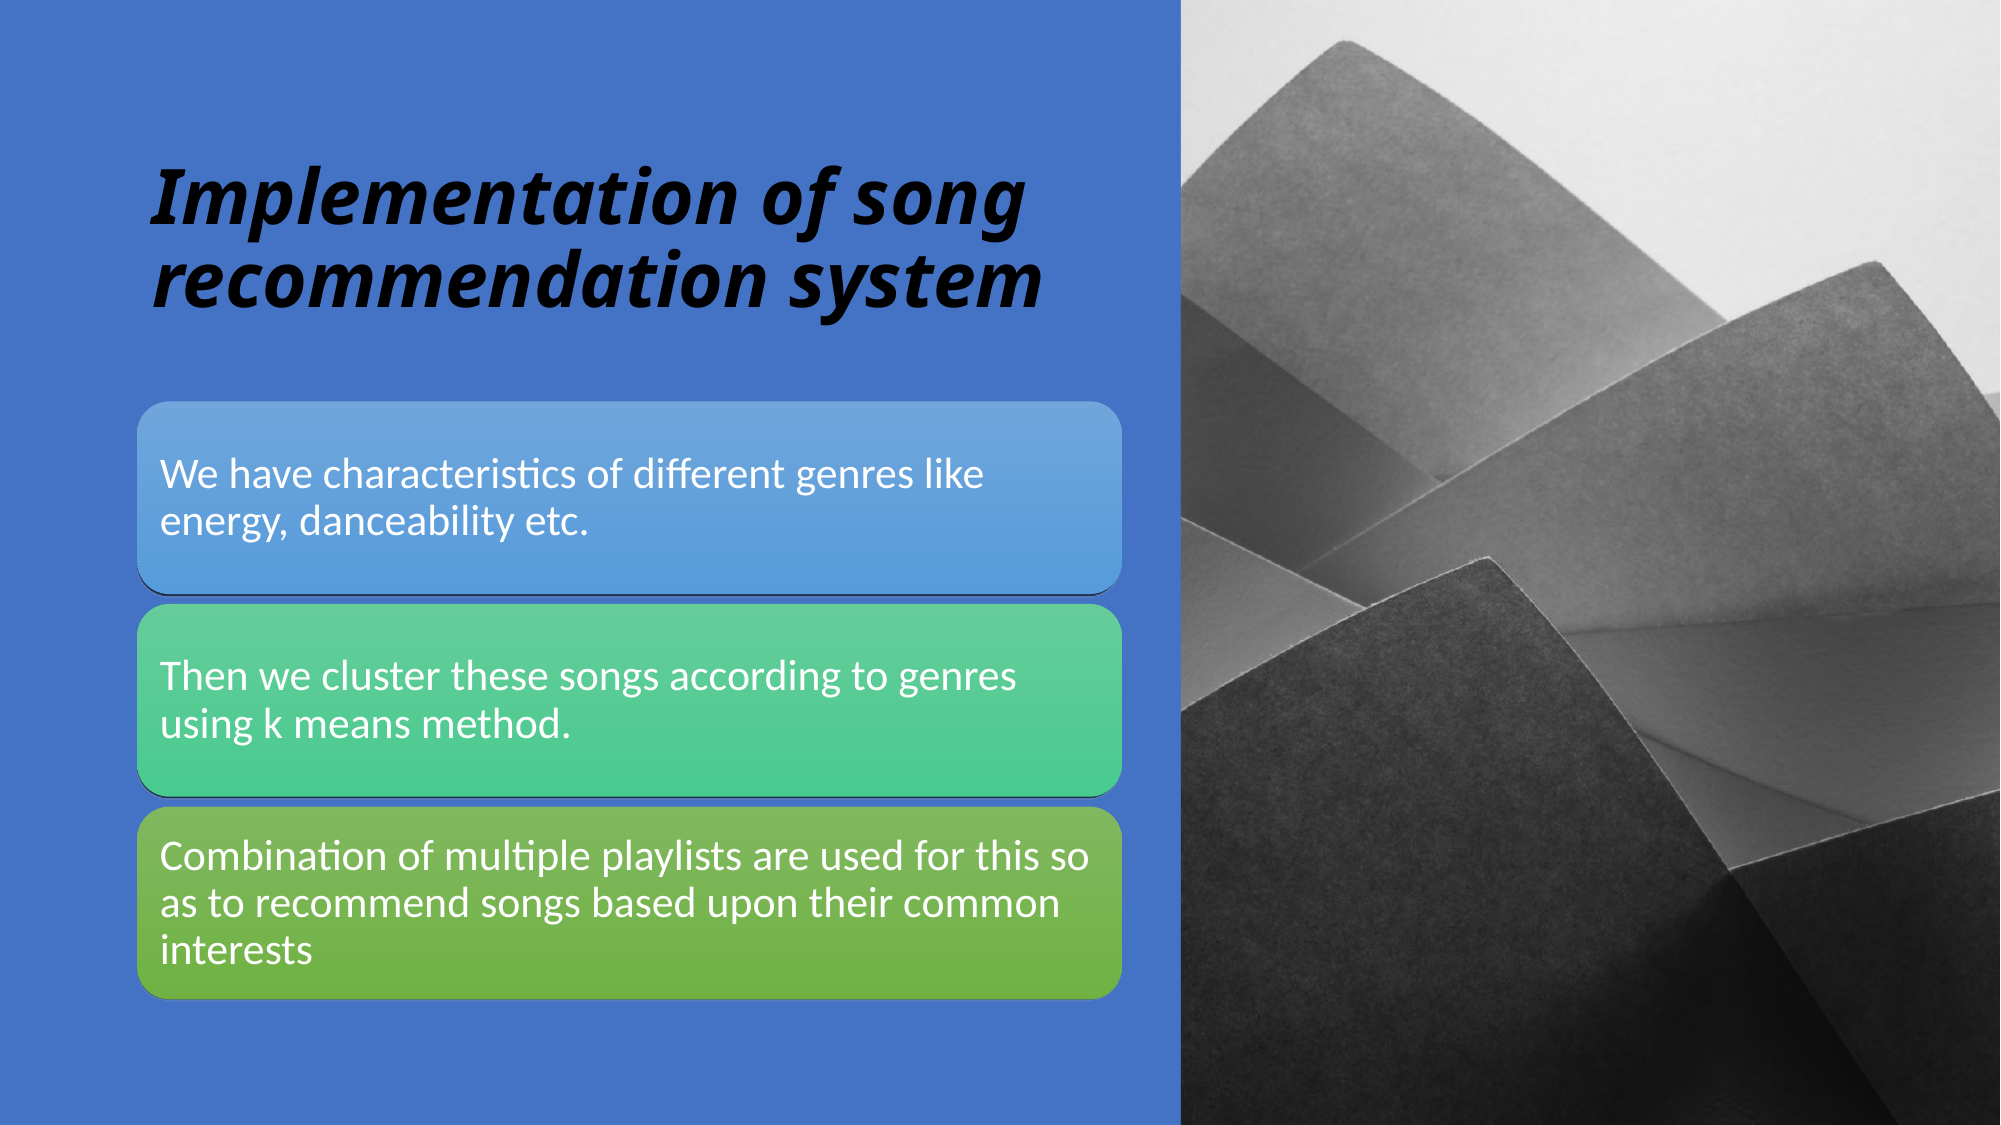

# Implementation of song recommendation system
We have characteristics of different genres like energy, danceability etc.
Then we cluster these songs according to genres using k means method.
Combination of multiple playlists are used for this so as to recommend songs based upon their common interests